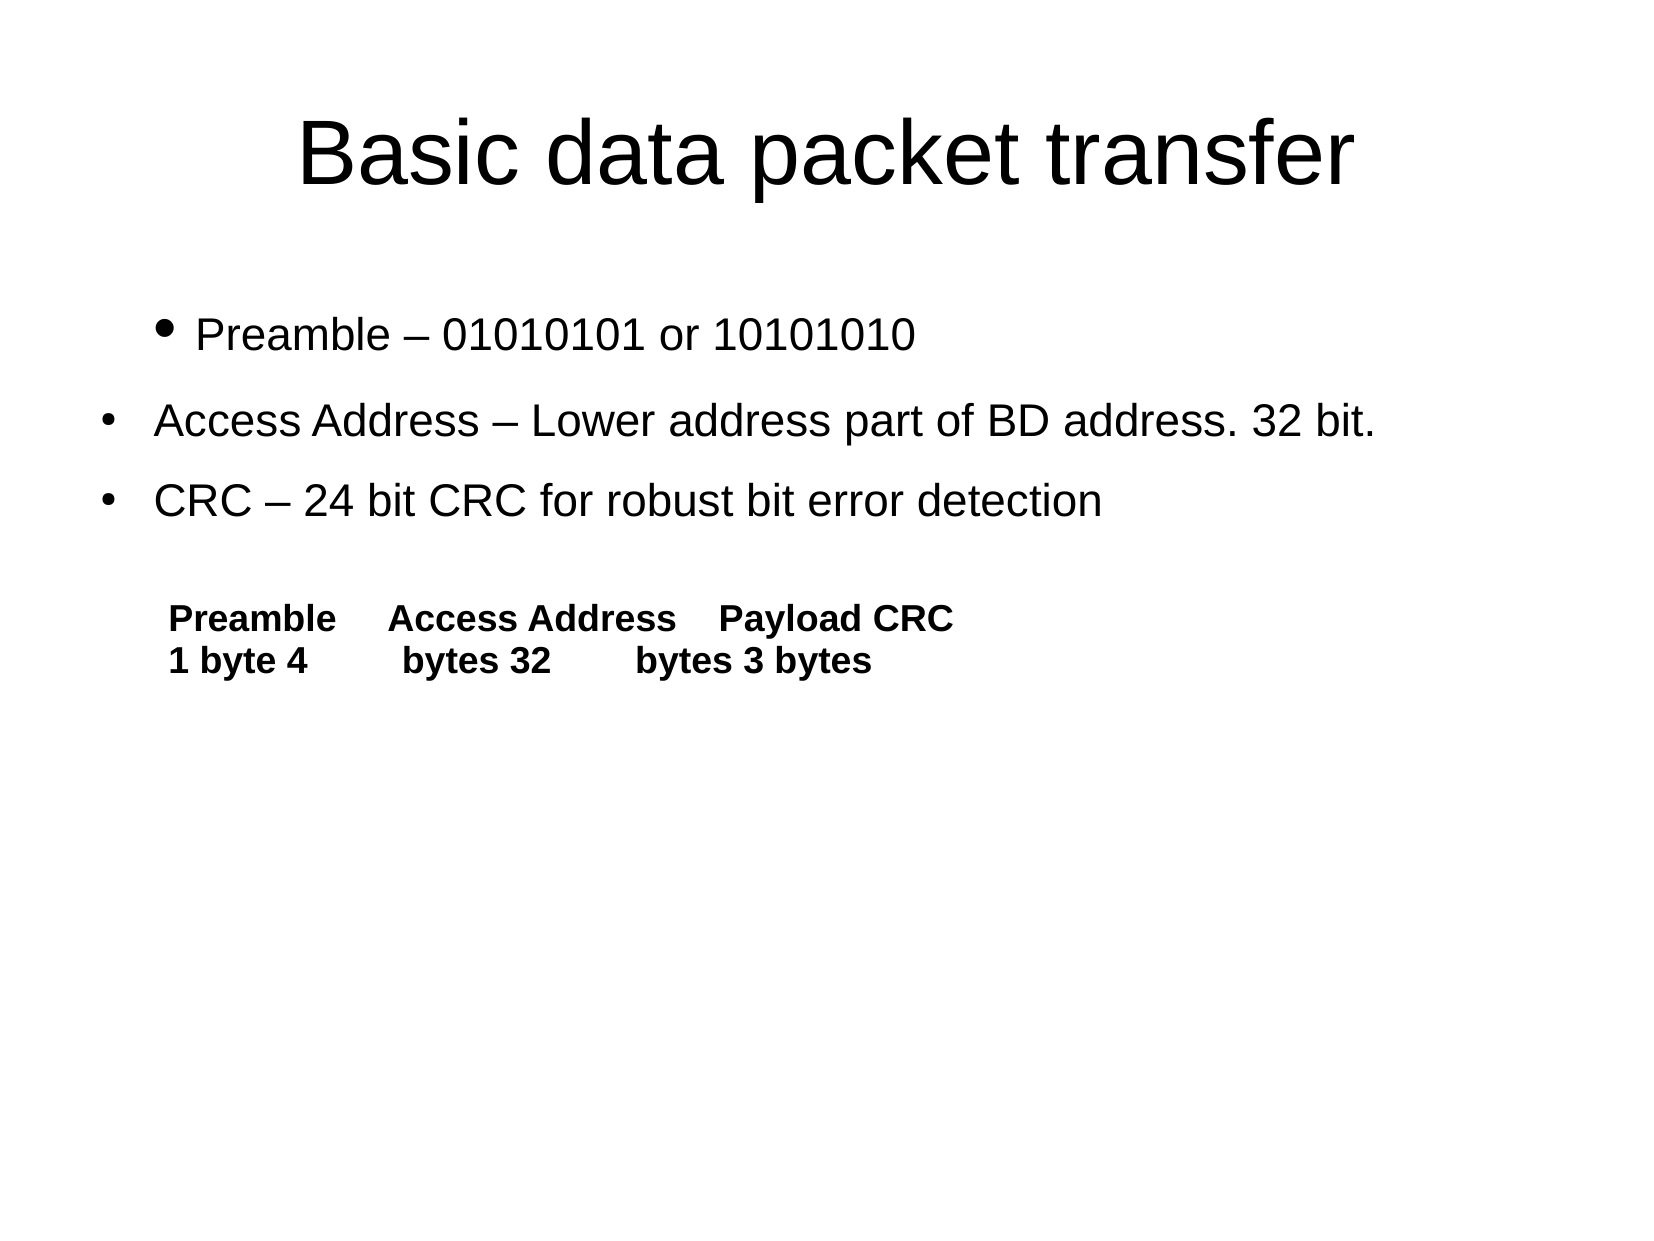

# Basic data packet transfer
• Preamble – 01010101 or 10101010
Access Address – Lower address part of BD address. 32 bit.
CRC – 24 bit CRC for robust bit error detection
Preamble Access Address Payload CRC
1 byte 4 bytes 32 bytes 3 bytes